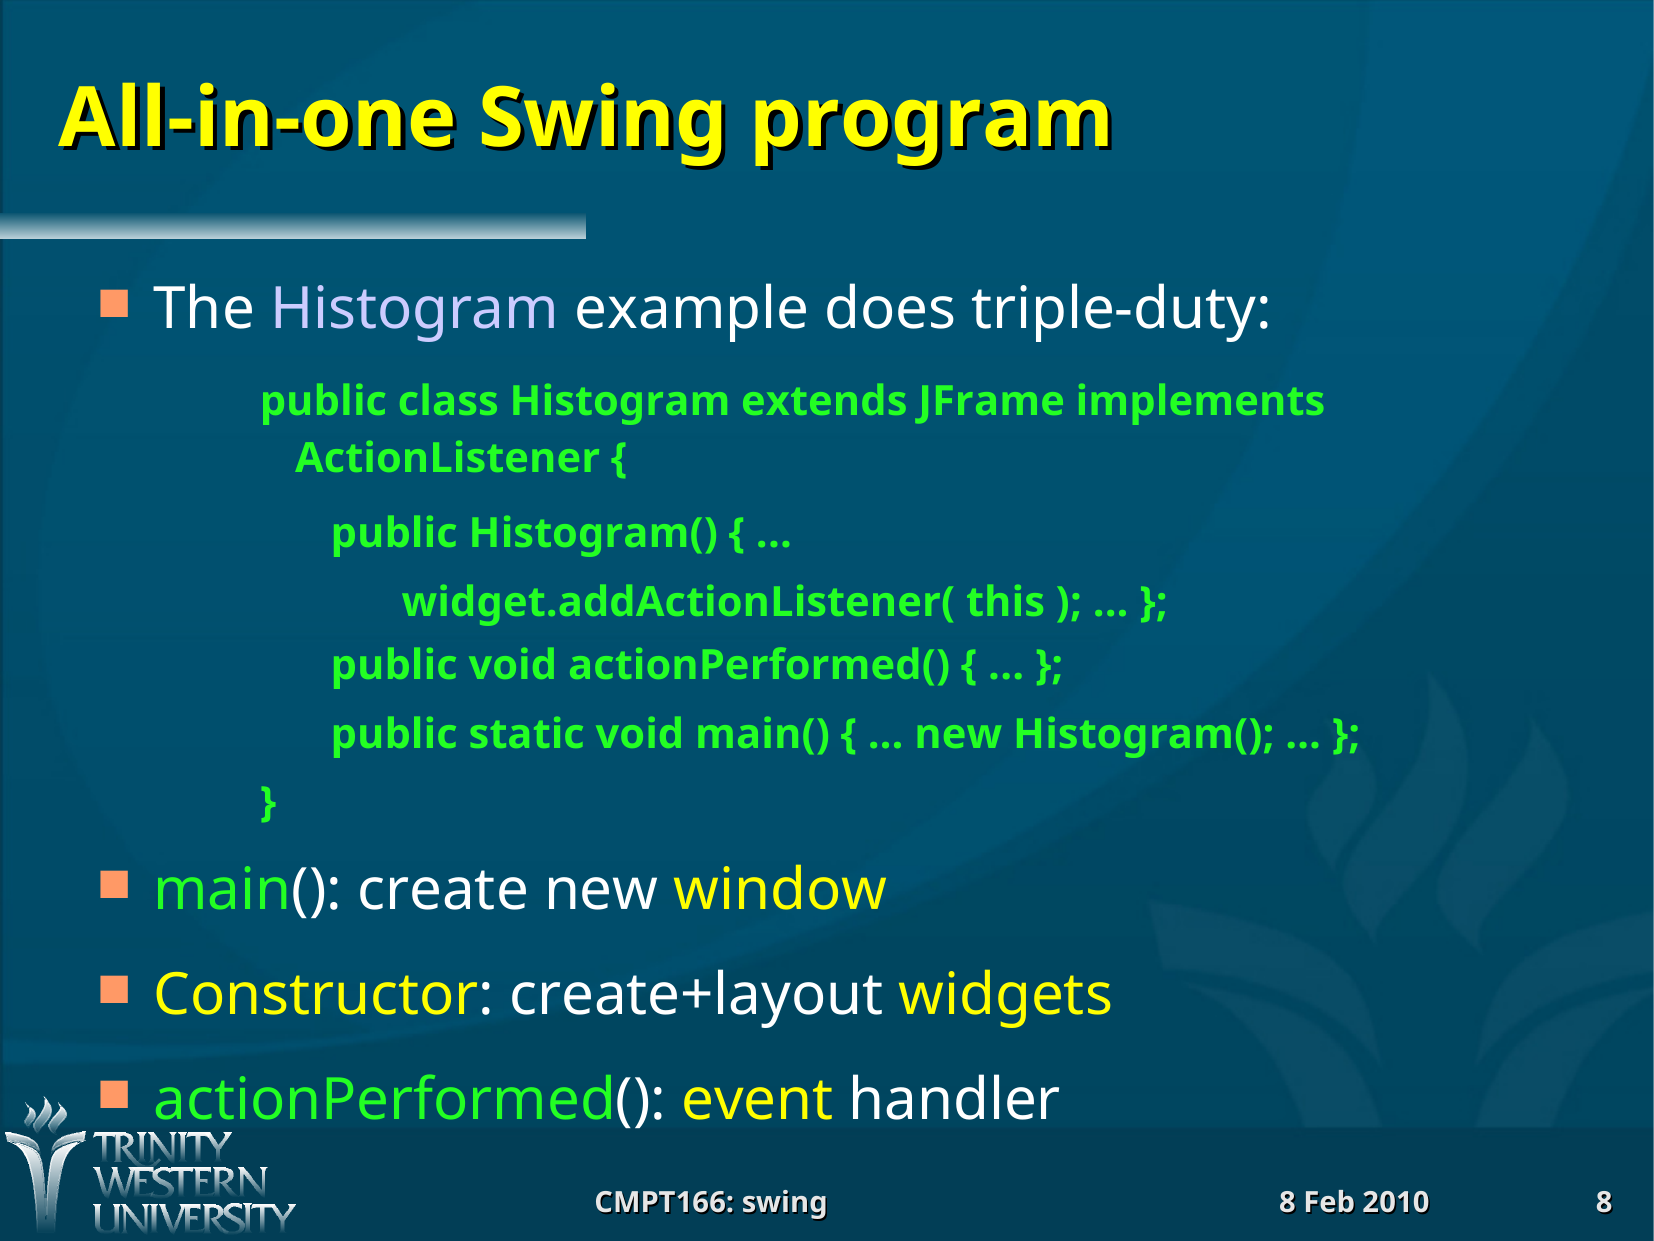

# All-in-one Swing program
The Histogram example does triple-duty:
public class Histogram extends JFrame implements ActionListener {
public Histogram() { ...
widget.addActionListener( this ); ... };
public void actionPerformed() { ... };
public static void main() { … new Histogram(); … };
}
main(): create new window
Constructor: create+layout widgets
actionPerformed(): event handler
CMPT166: swing
8 Feb 2010
8